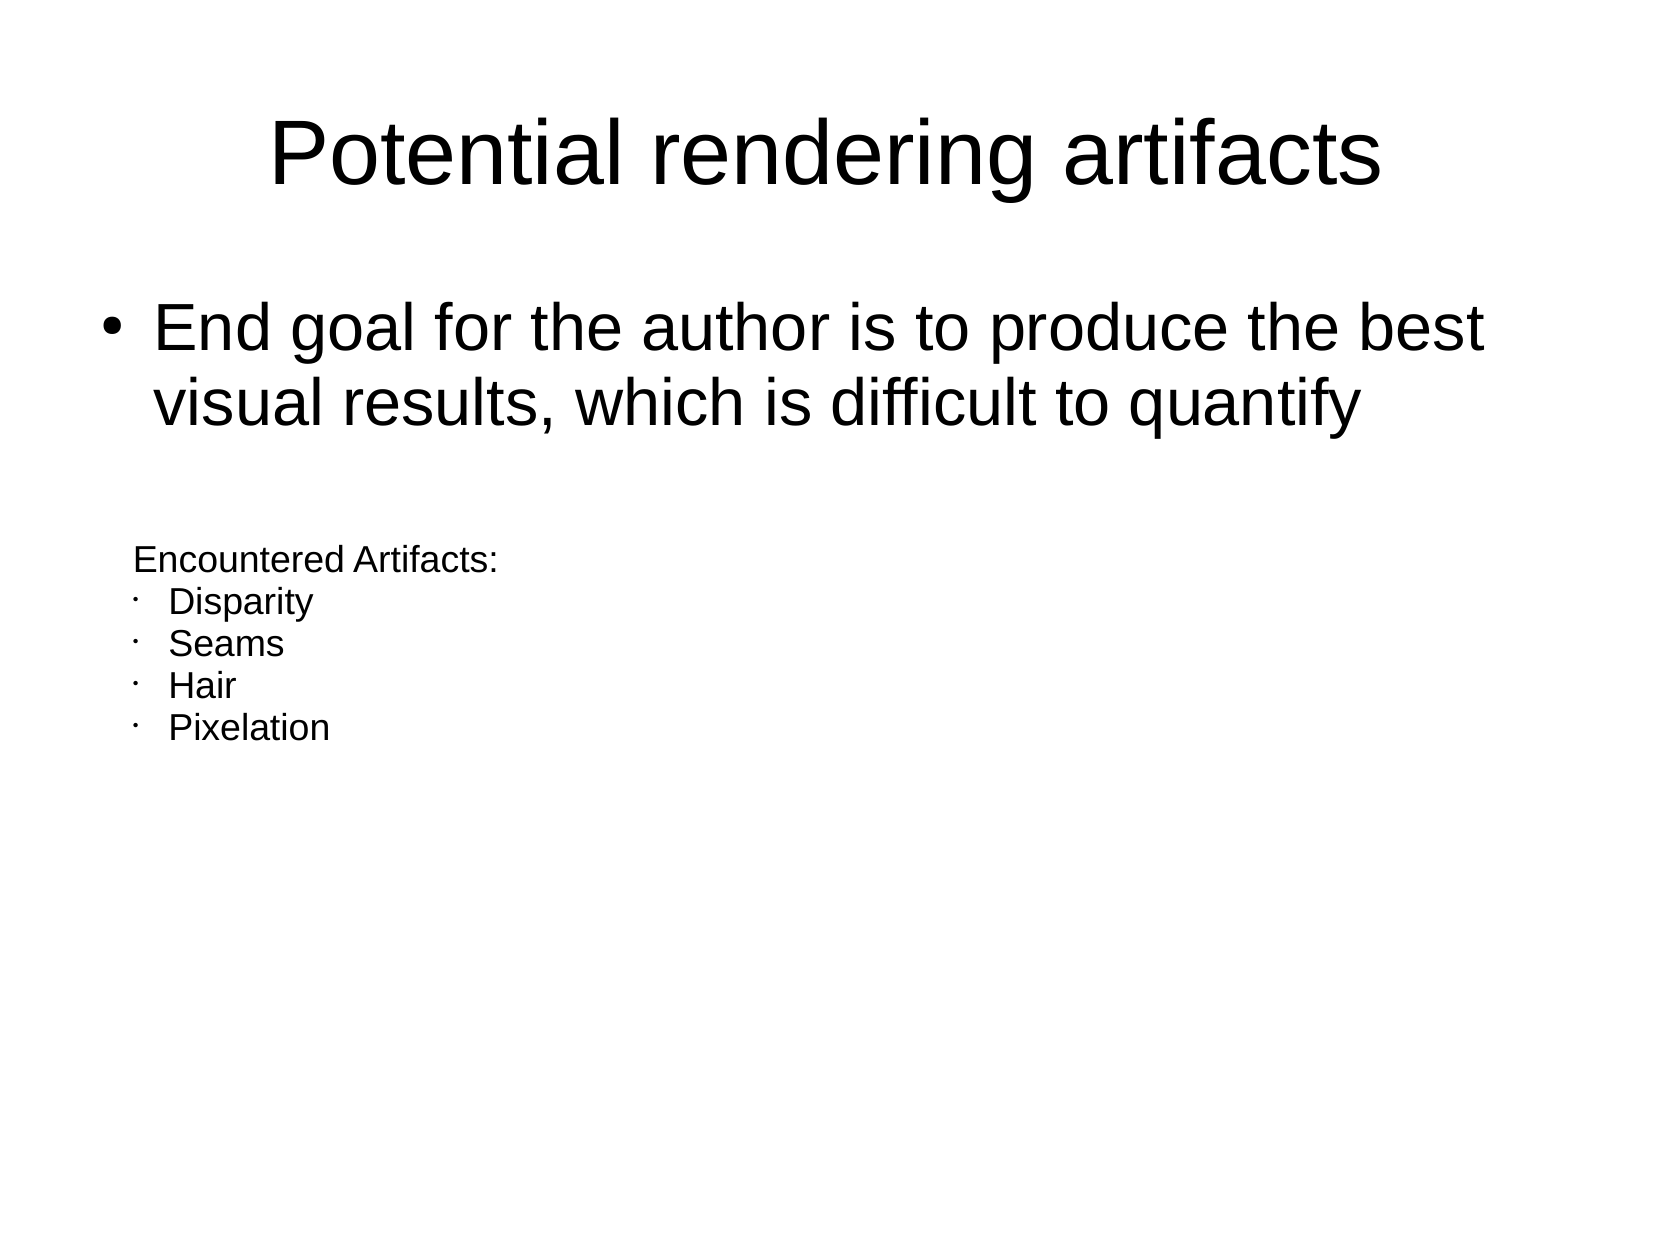

# Potential rendering artifacts
End goal for the author is to produce the best visual results, which is difficult to quantify
Encountered Artifacts:
Disparity
Seams
Hair
Pixelation